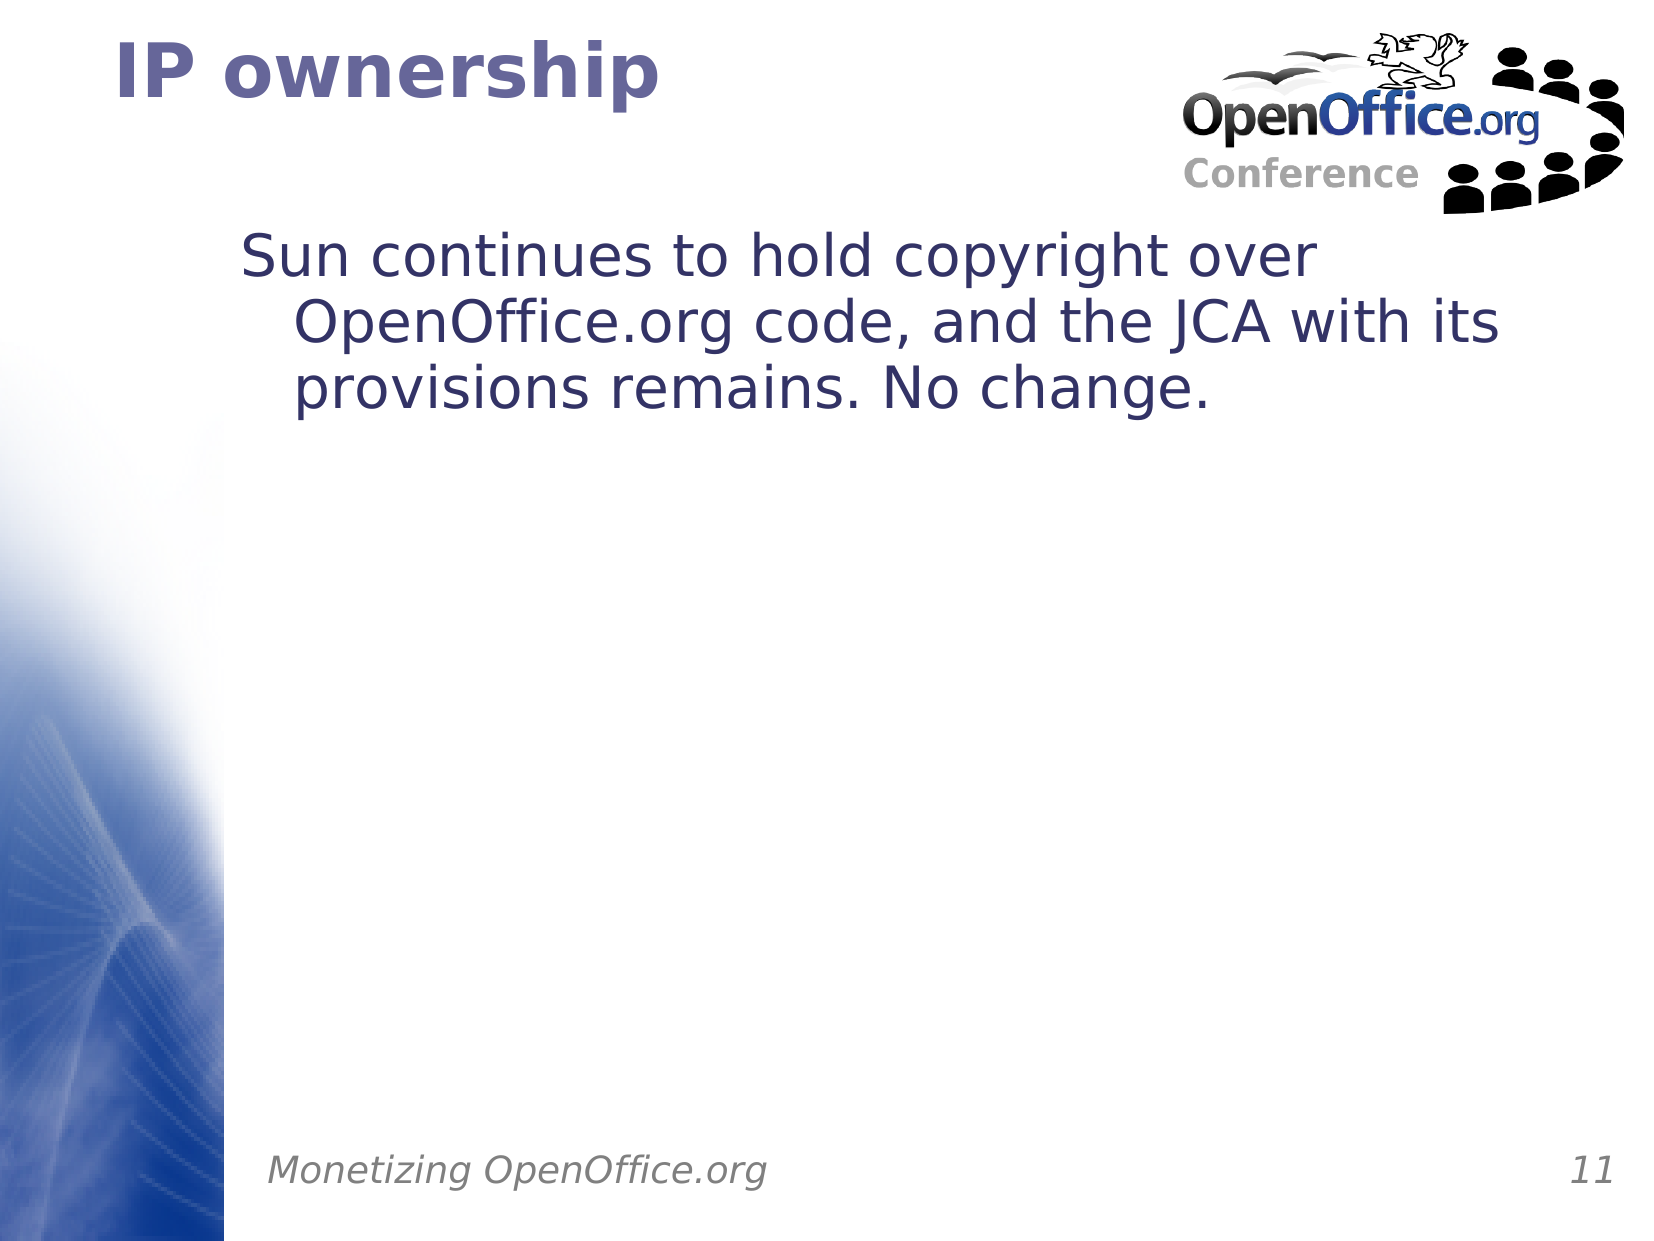

# IP ownership
Sun continues to hold copyright over OpenOffice.org code, and the JCA with its provisions remains. No change.